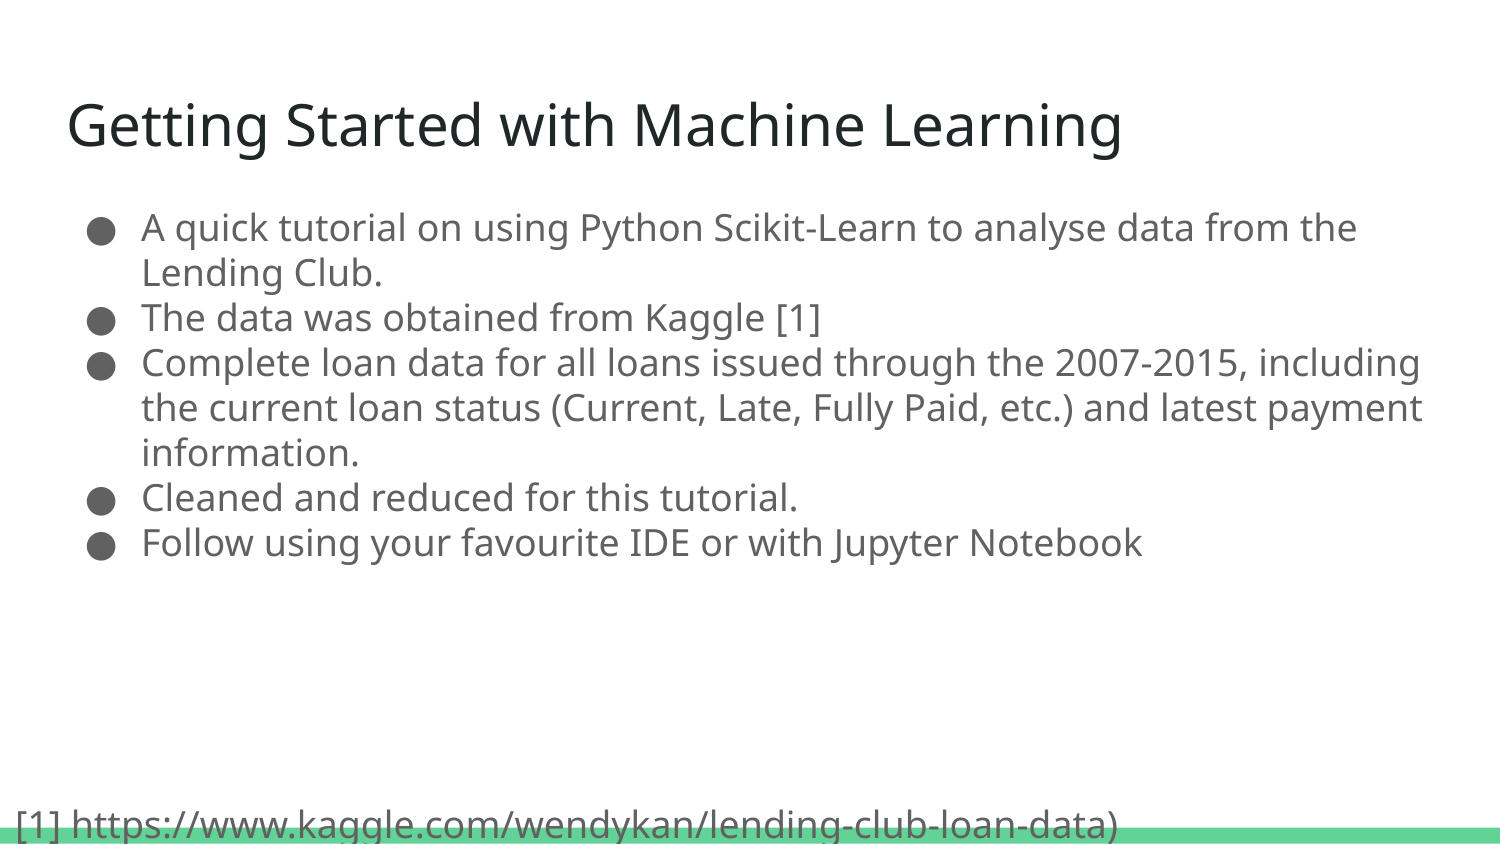

# Getting Started with Machine Learning
A quick tutorial on using Python Scikit-Learn to analyse data from the Lending Club.
The data was obtained from Kaggle [1]
Complete loan data for all loans issued through the 2007-2015, including the current loan status (Current, Late, Fully Paid, etc.) and latest payment information.
Cleaned and reduced for this tutorial.
Follow using your favourite IDE or with Jupyter Notebook
[1] https://www.kaggle.com/wendykan/lending-club-loan-data)